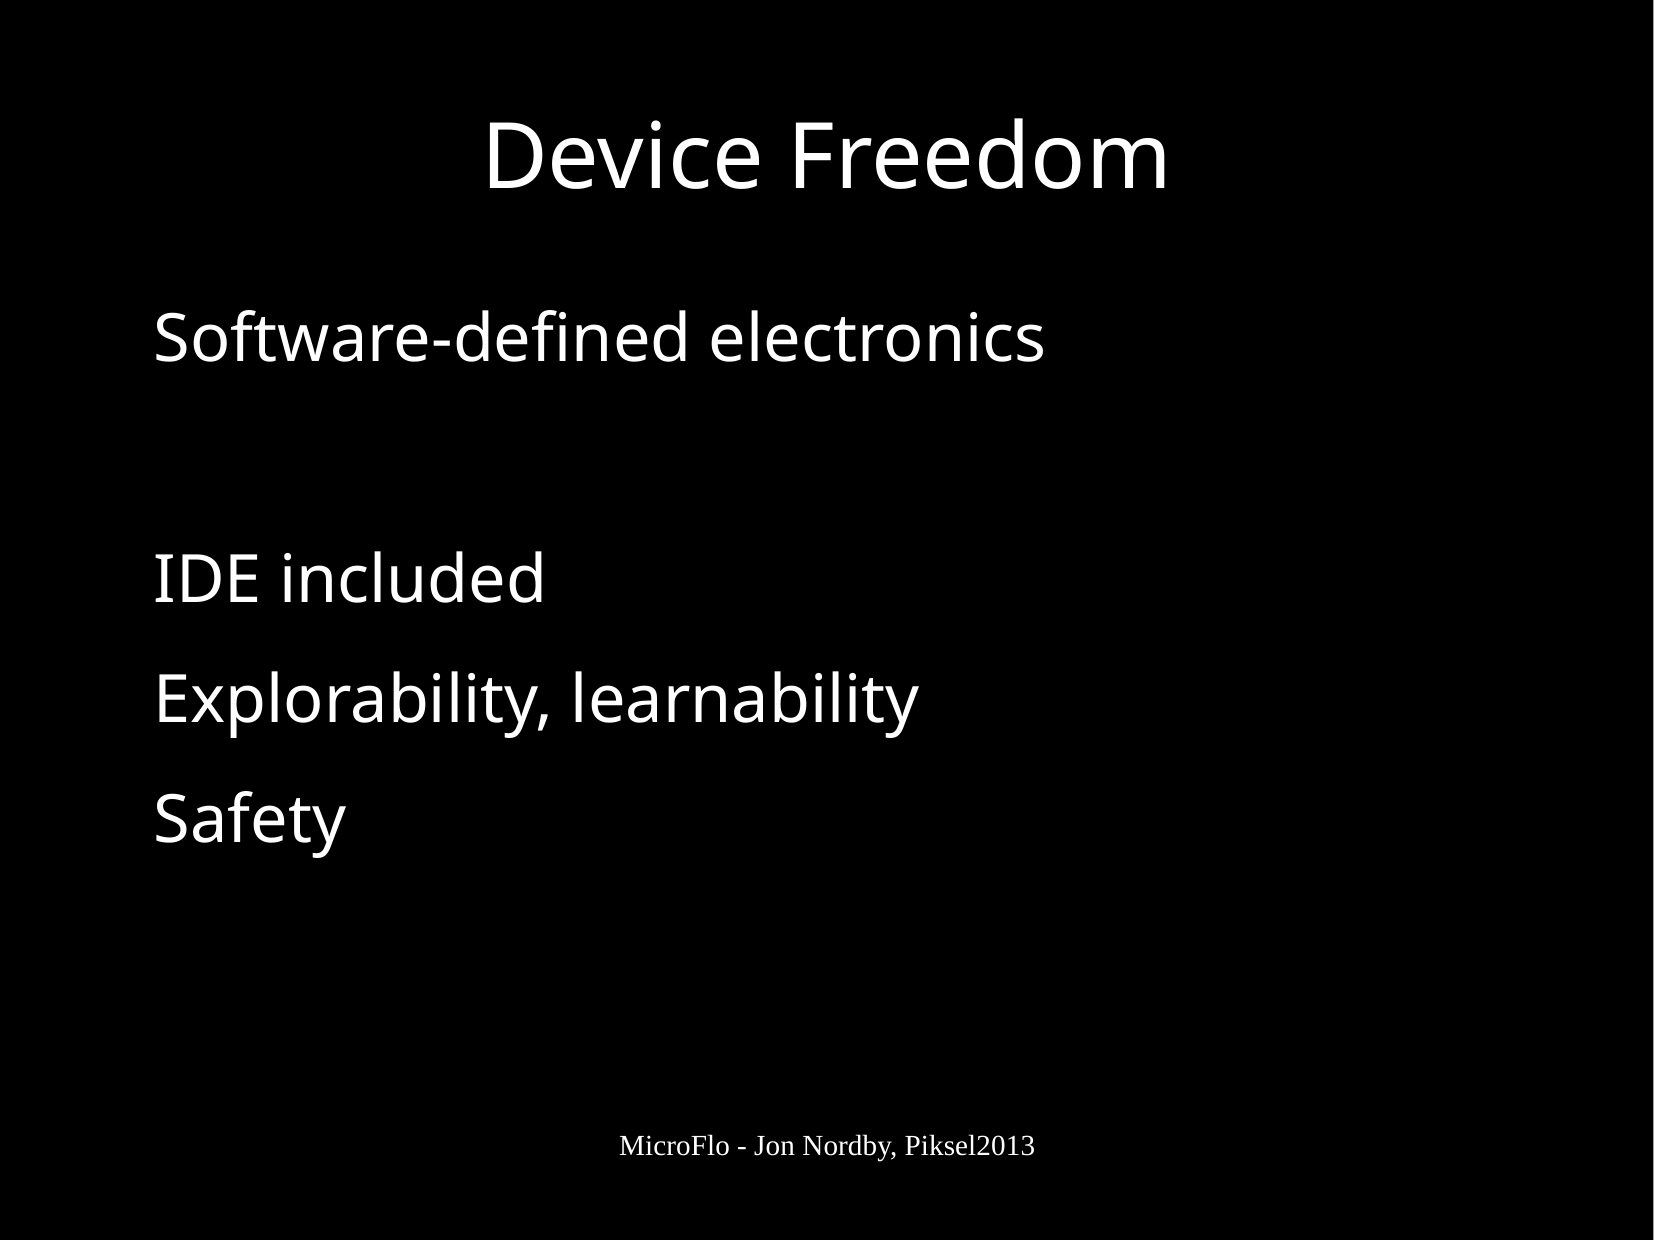

# Device Freedom
Software-defined electronics
IDE included
Explorability, learnability
Safety
MicroFlo - Jon Nordby, Piksel2013